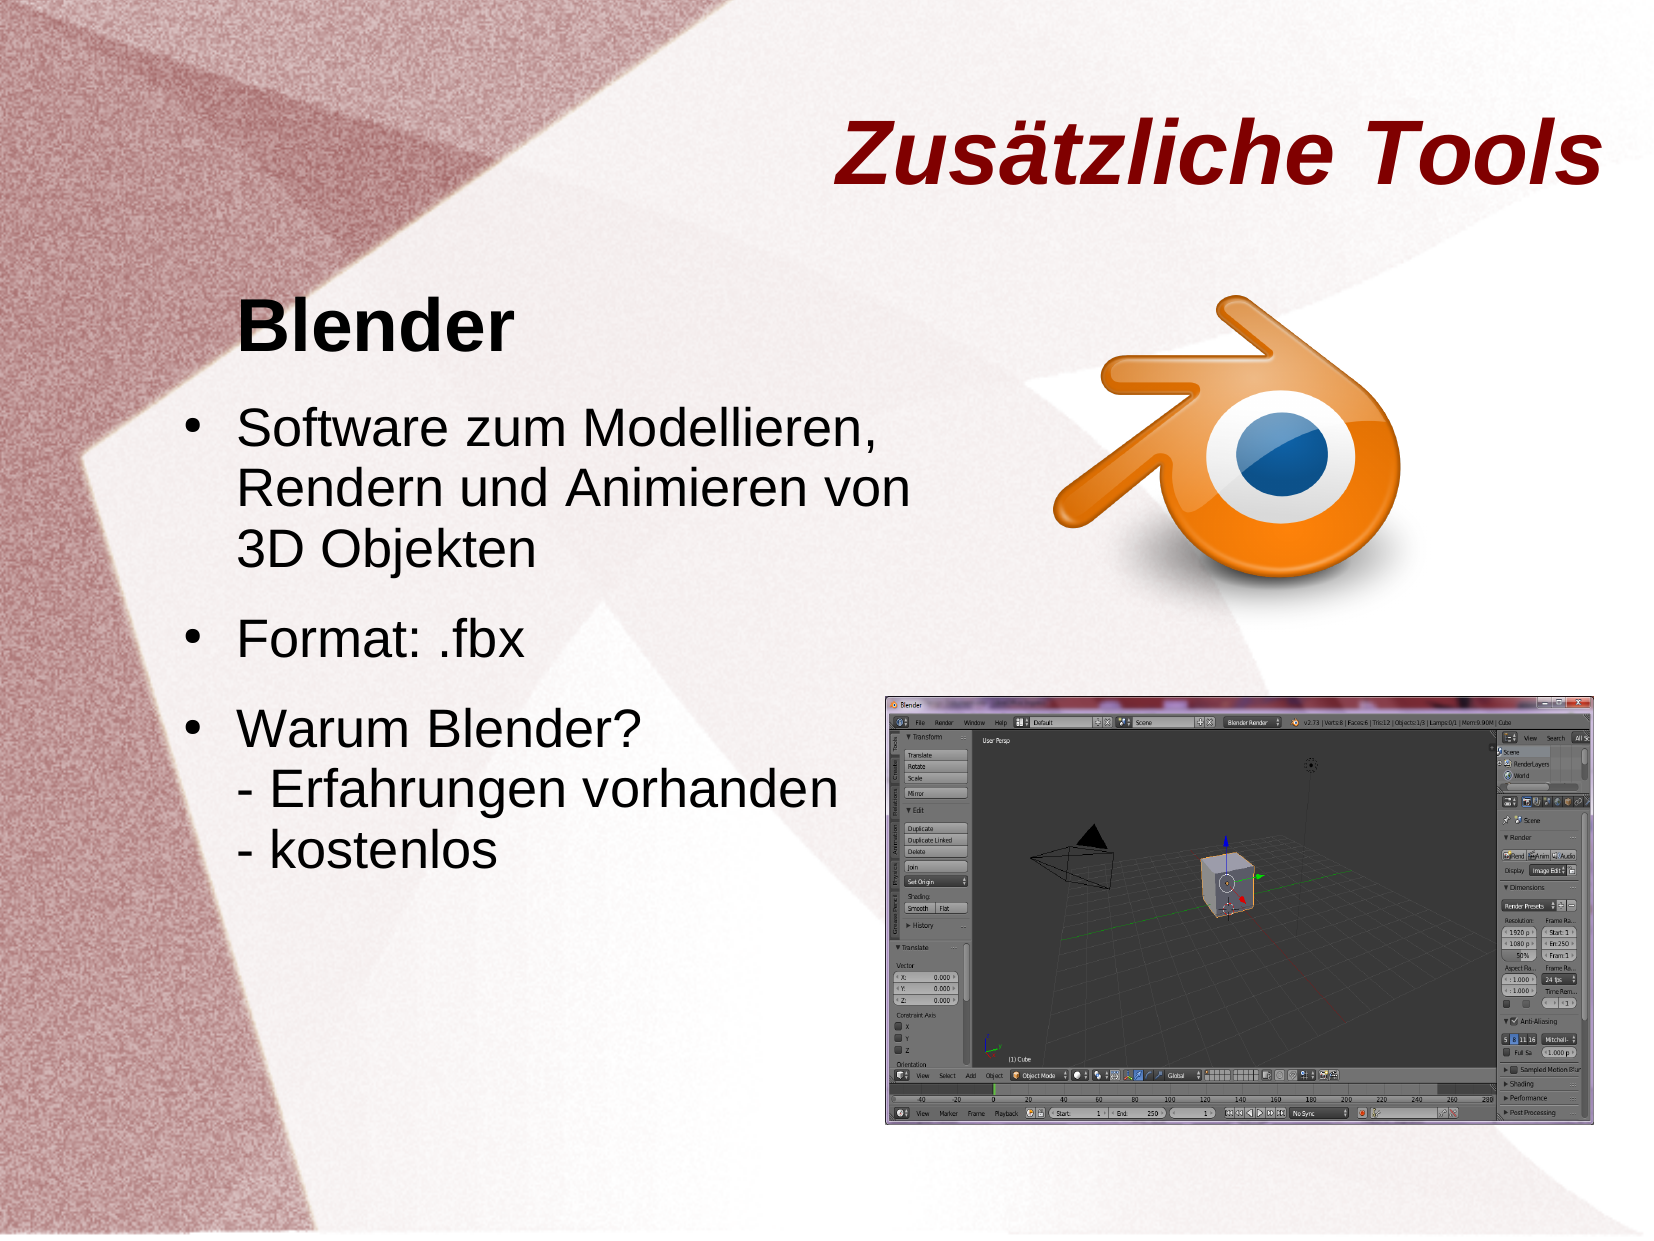

# Zusätzliche Tools
Blender
Software zum Modellieren,
Rendern und Animieren von
3D Objekten
Format: .fbx
Warum Blender?
- Erfahrungen vorhanden
- kostenlos